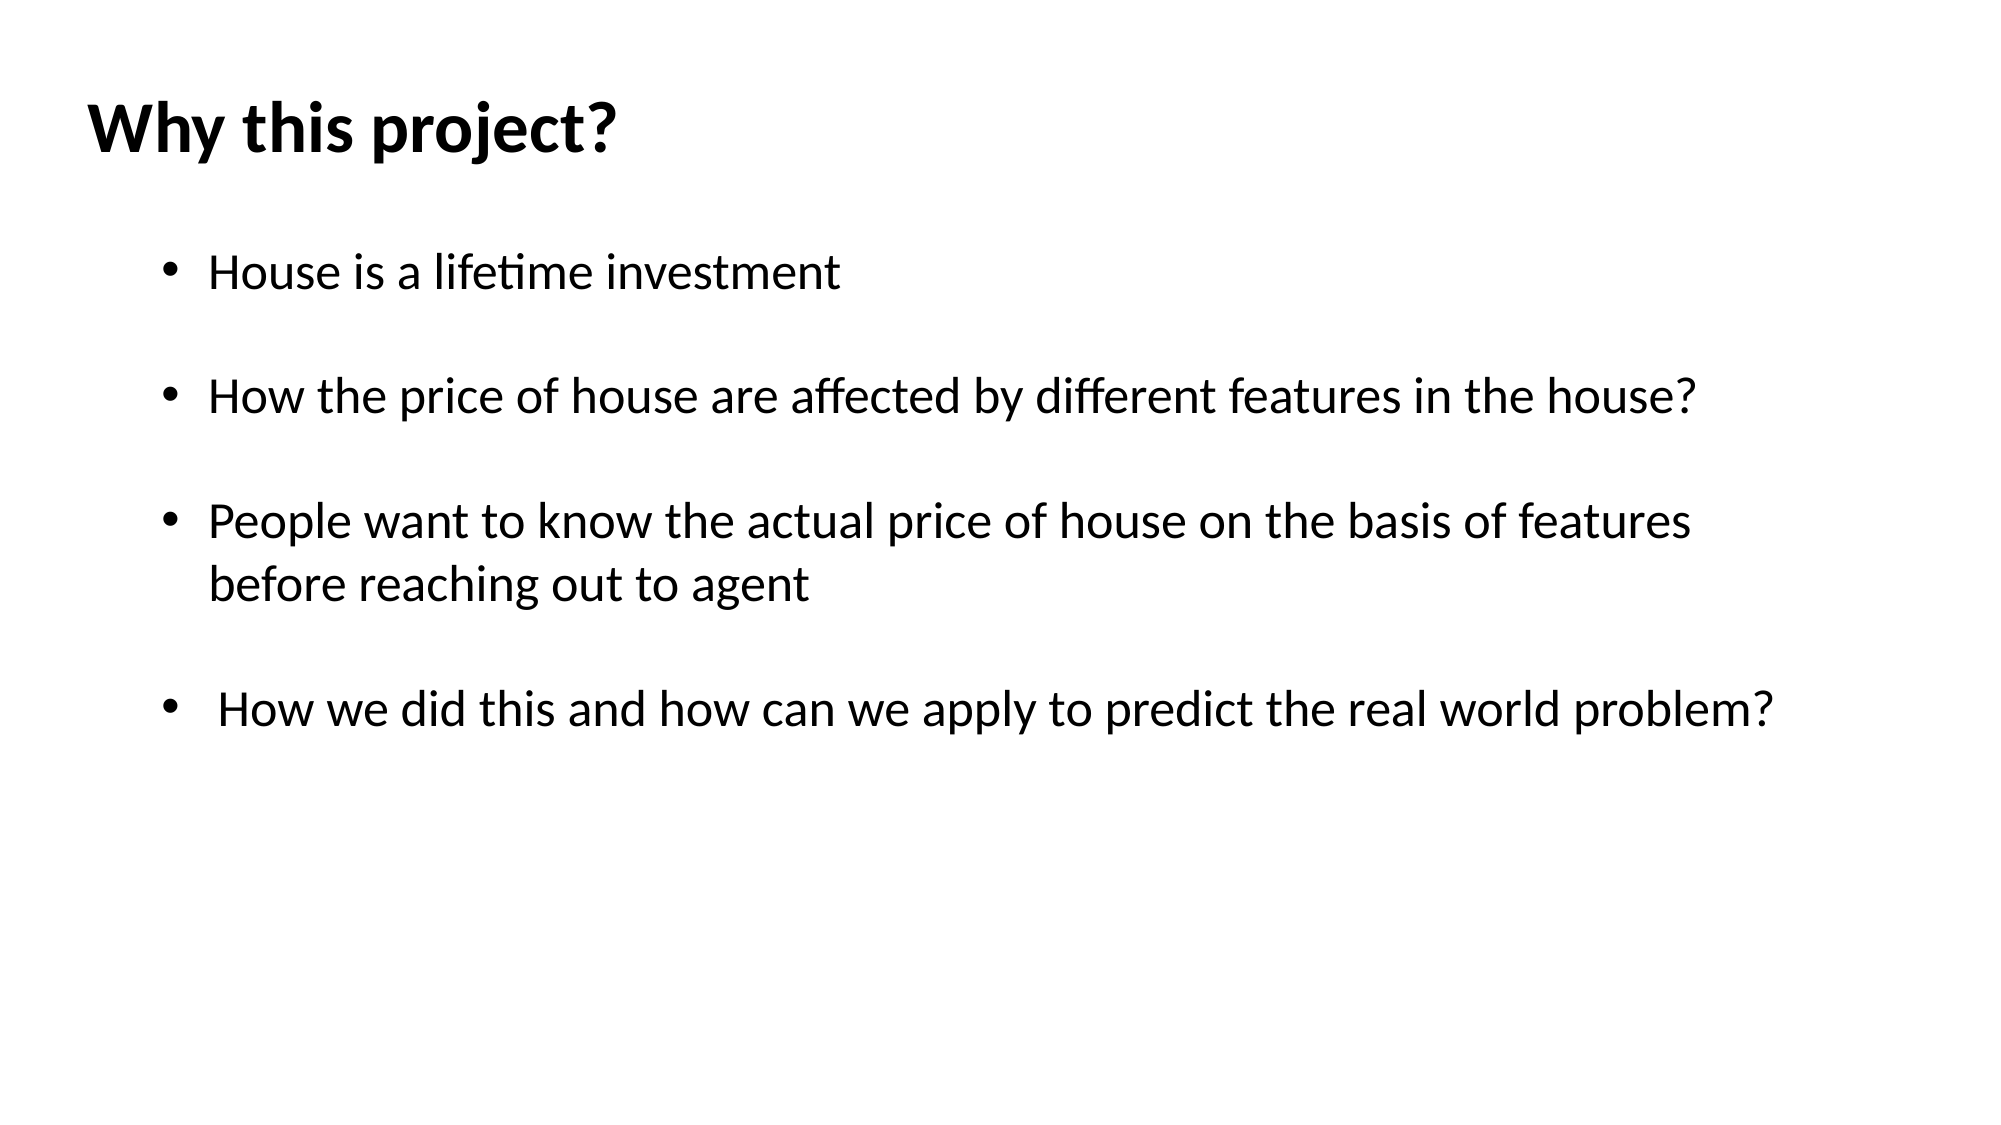

Why this project?
House is a lifetime investment
How the price of house are affected by different features in the house?
People want to know the actual price of house on the basis of features
 before reaching out to agent
How we did this and how can we apply to predict the real world problem?